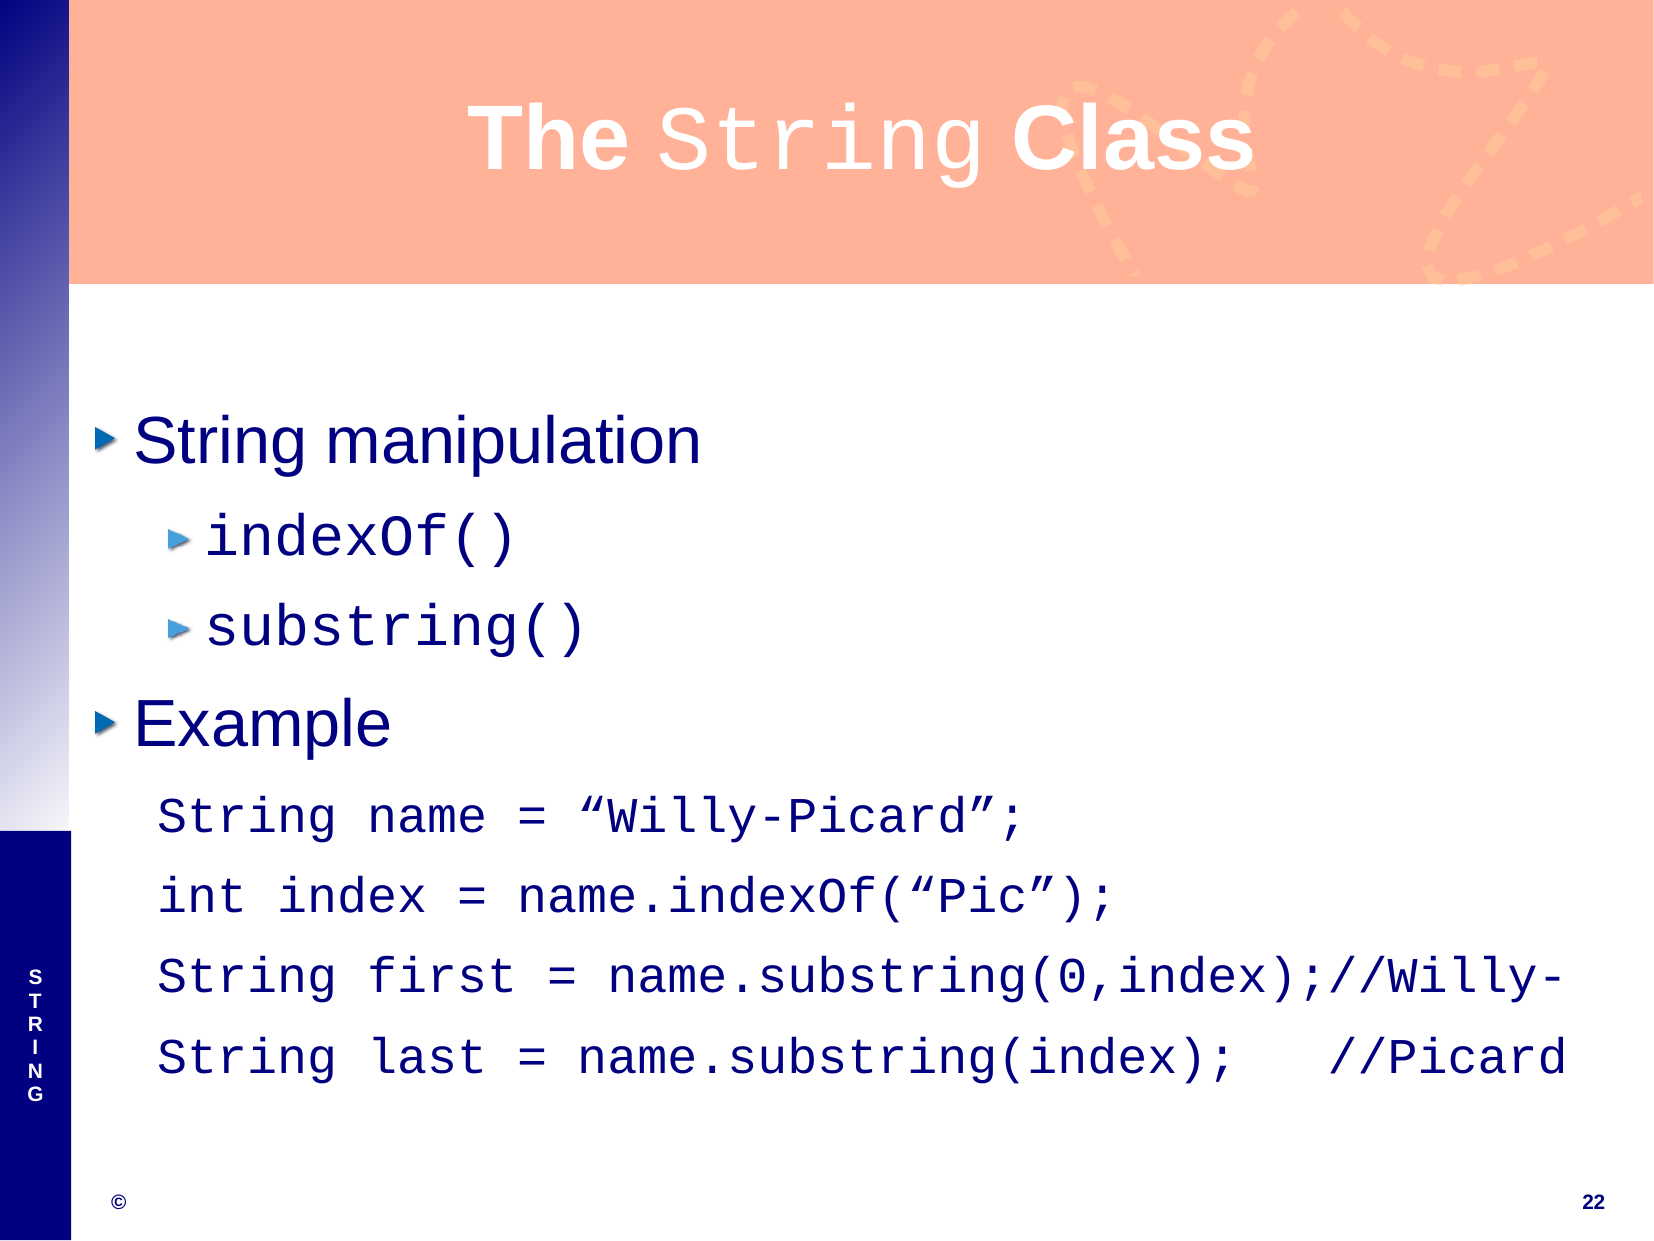

The String Class
# String manipulation
indexOf()
substring()
Example
String name = “Willy-Picard”;
int index = name.indexOf(“Pic”);
String first = name.substring(0,index);//Willy-
String last = name.substring(index); //Picard
S
T
R
I
N
G